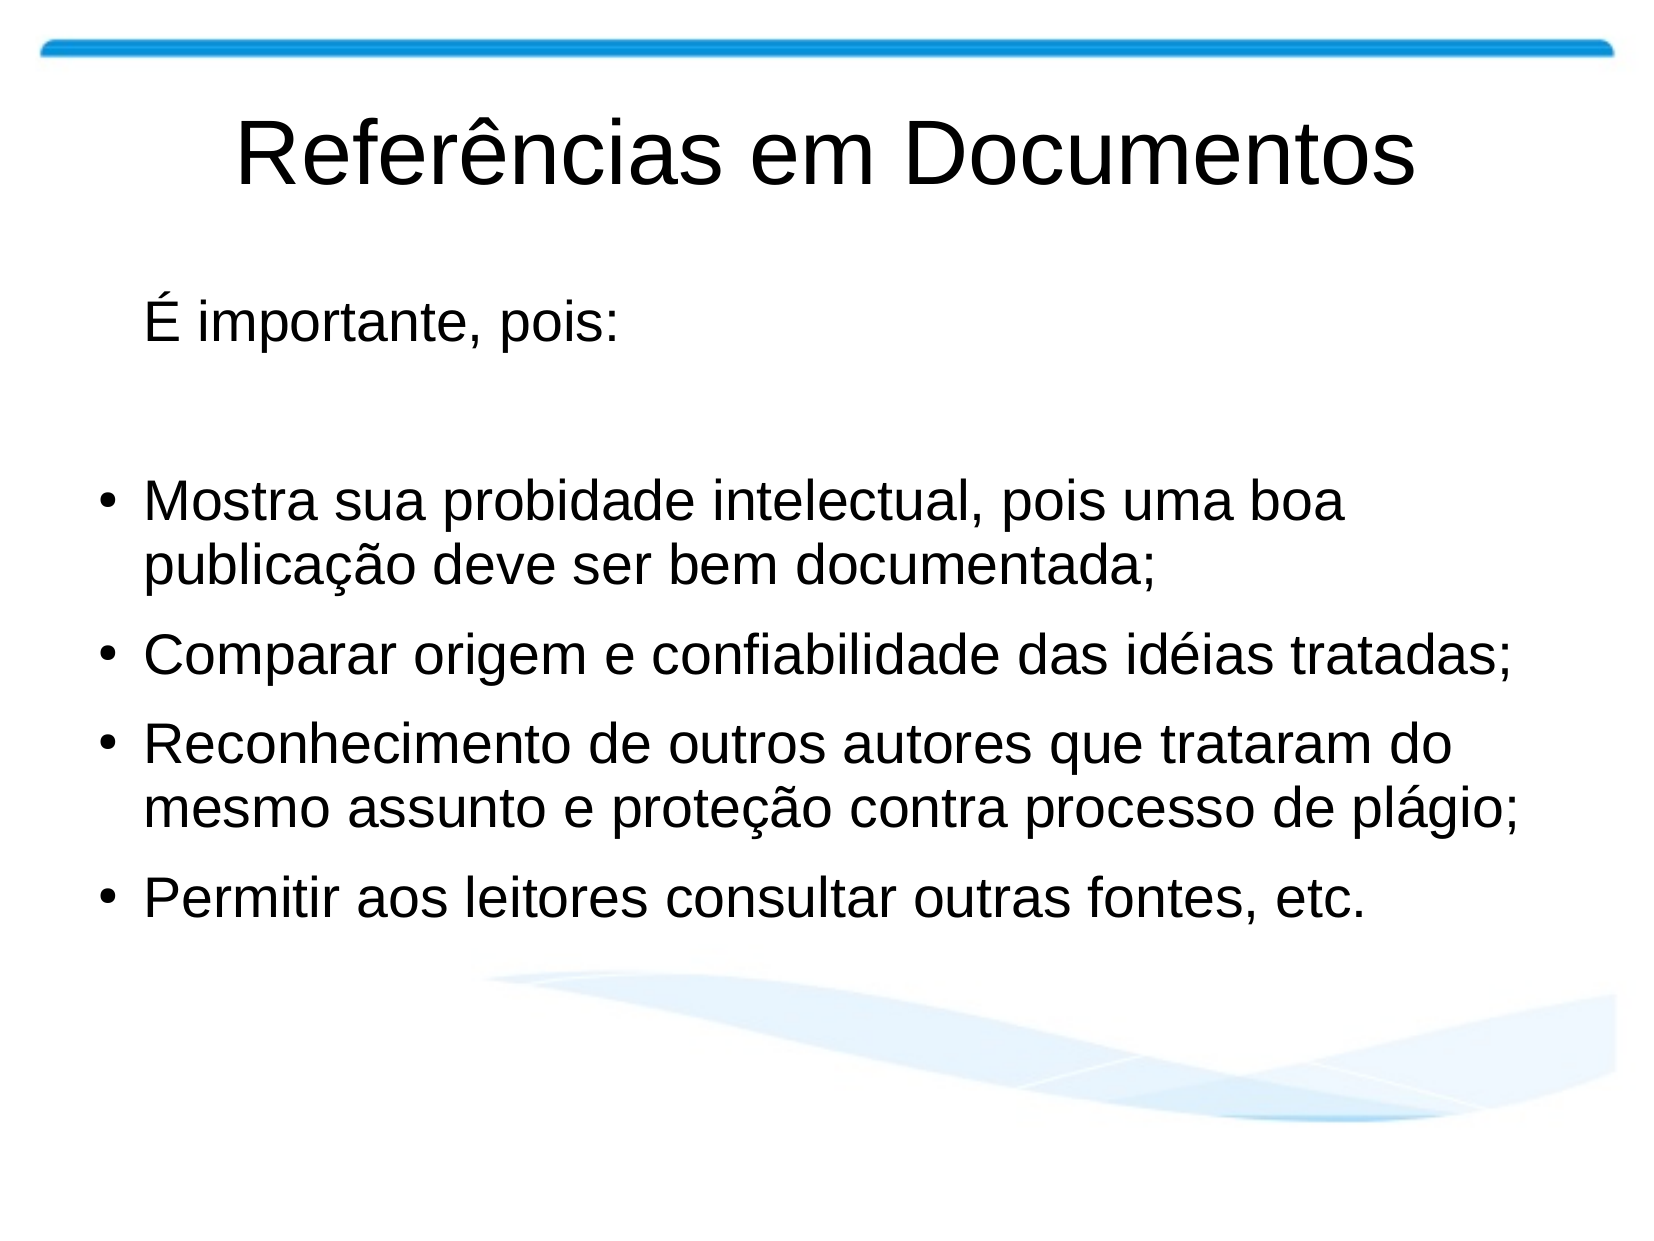

# Referências em Documentos
É importante, pois:
Mostra sua probidade intelectual, pois uma boa publicação deve ser bem documentada;
Comparar origem e confiabilidade das idéias tratadas;
Reconhecimento de outros autores que trataram do mesmo assunto e proteção contra processo de plágio;
Permitir aos leitores consultar outras fontes, etc.